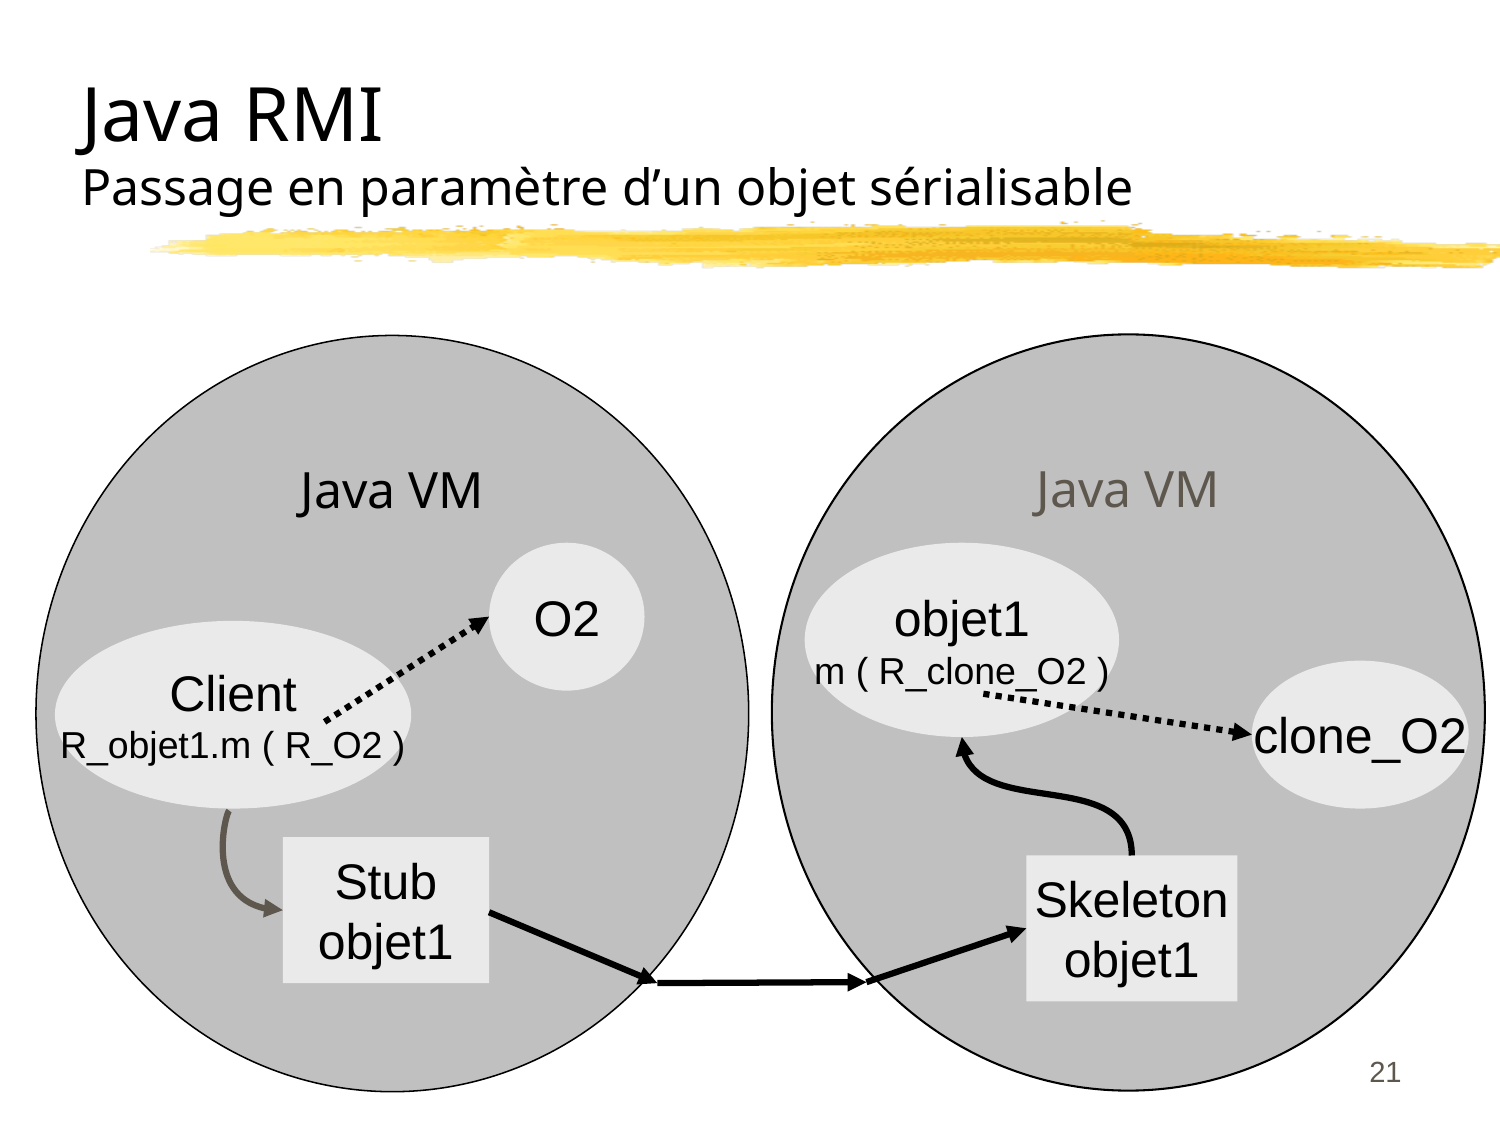

# Java RMI Passage en paramètre d’un objet sérialisable
Java VM
Java VM
O2
objet1
m ( R_clone_O2 )
Client
R_objet1.m ( R_O2 )
clone_O2
Stub
objet1
Skeleton
objet1